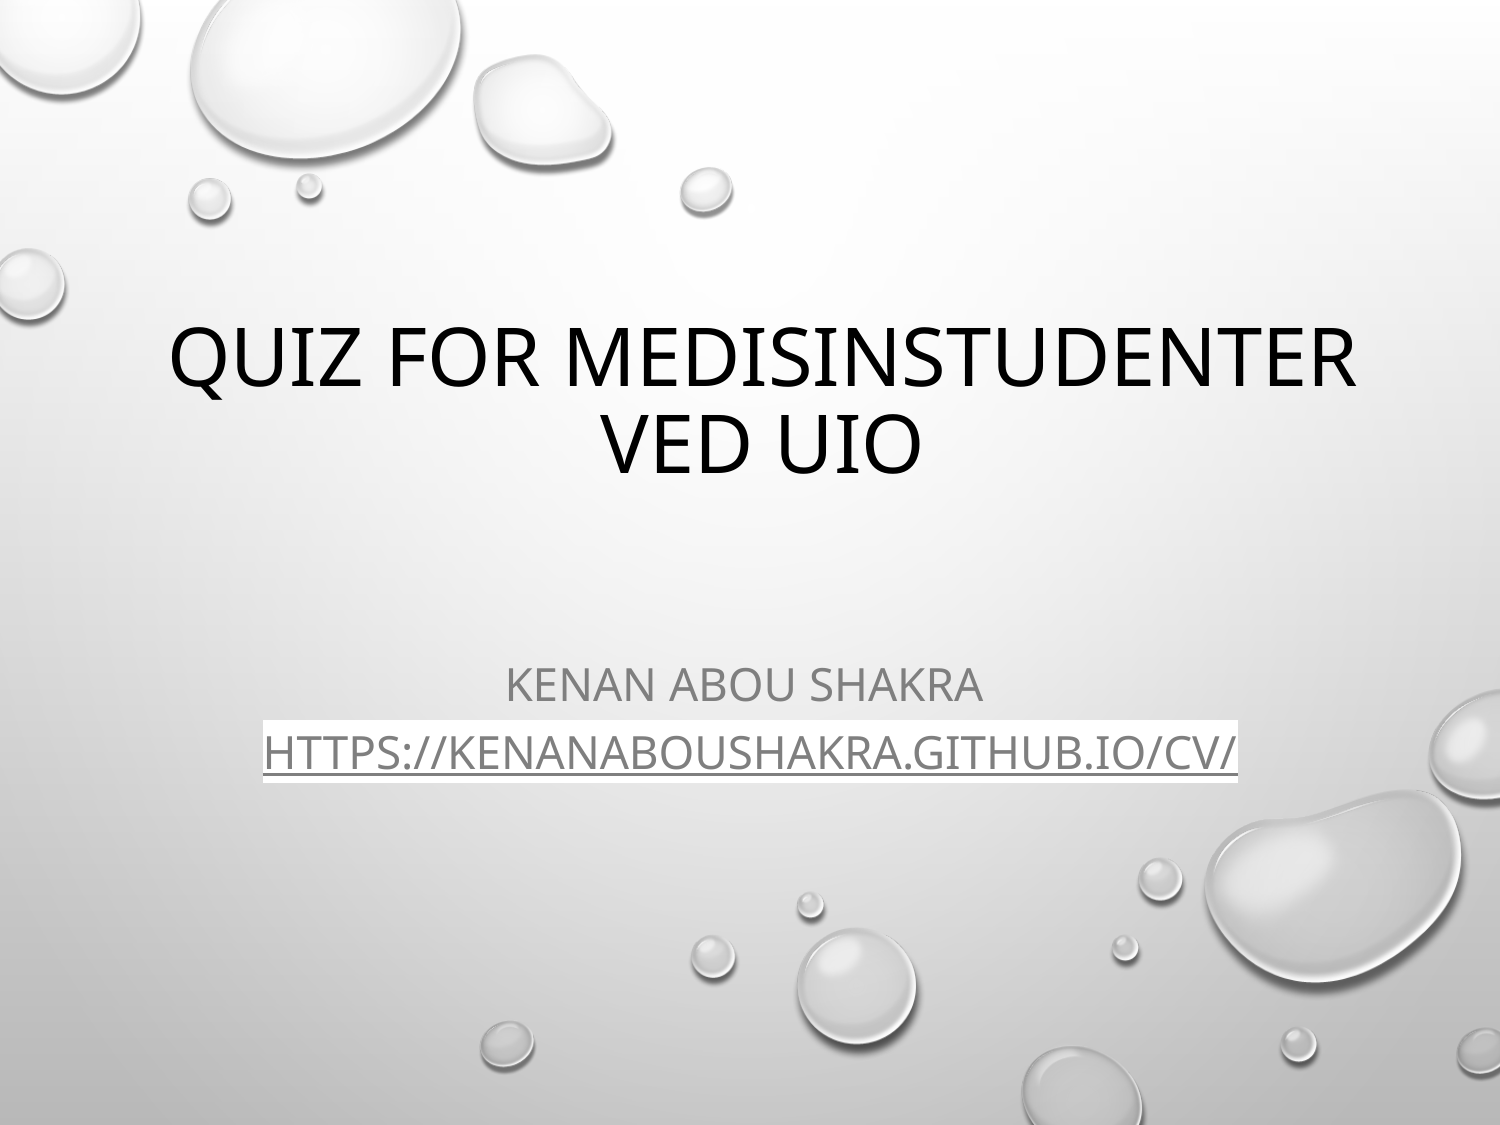

# Quiz for medisinstudenter ved UiO
Kenan Abou Shakra https://kenanaboushakra.github.io/CV/